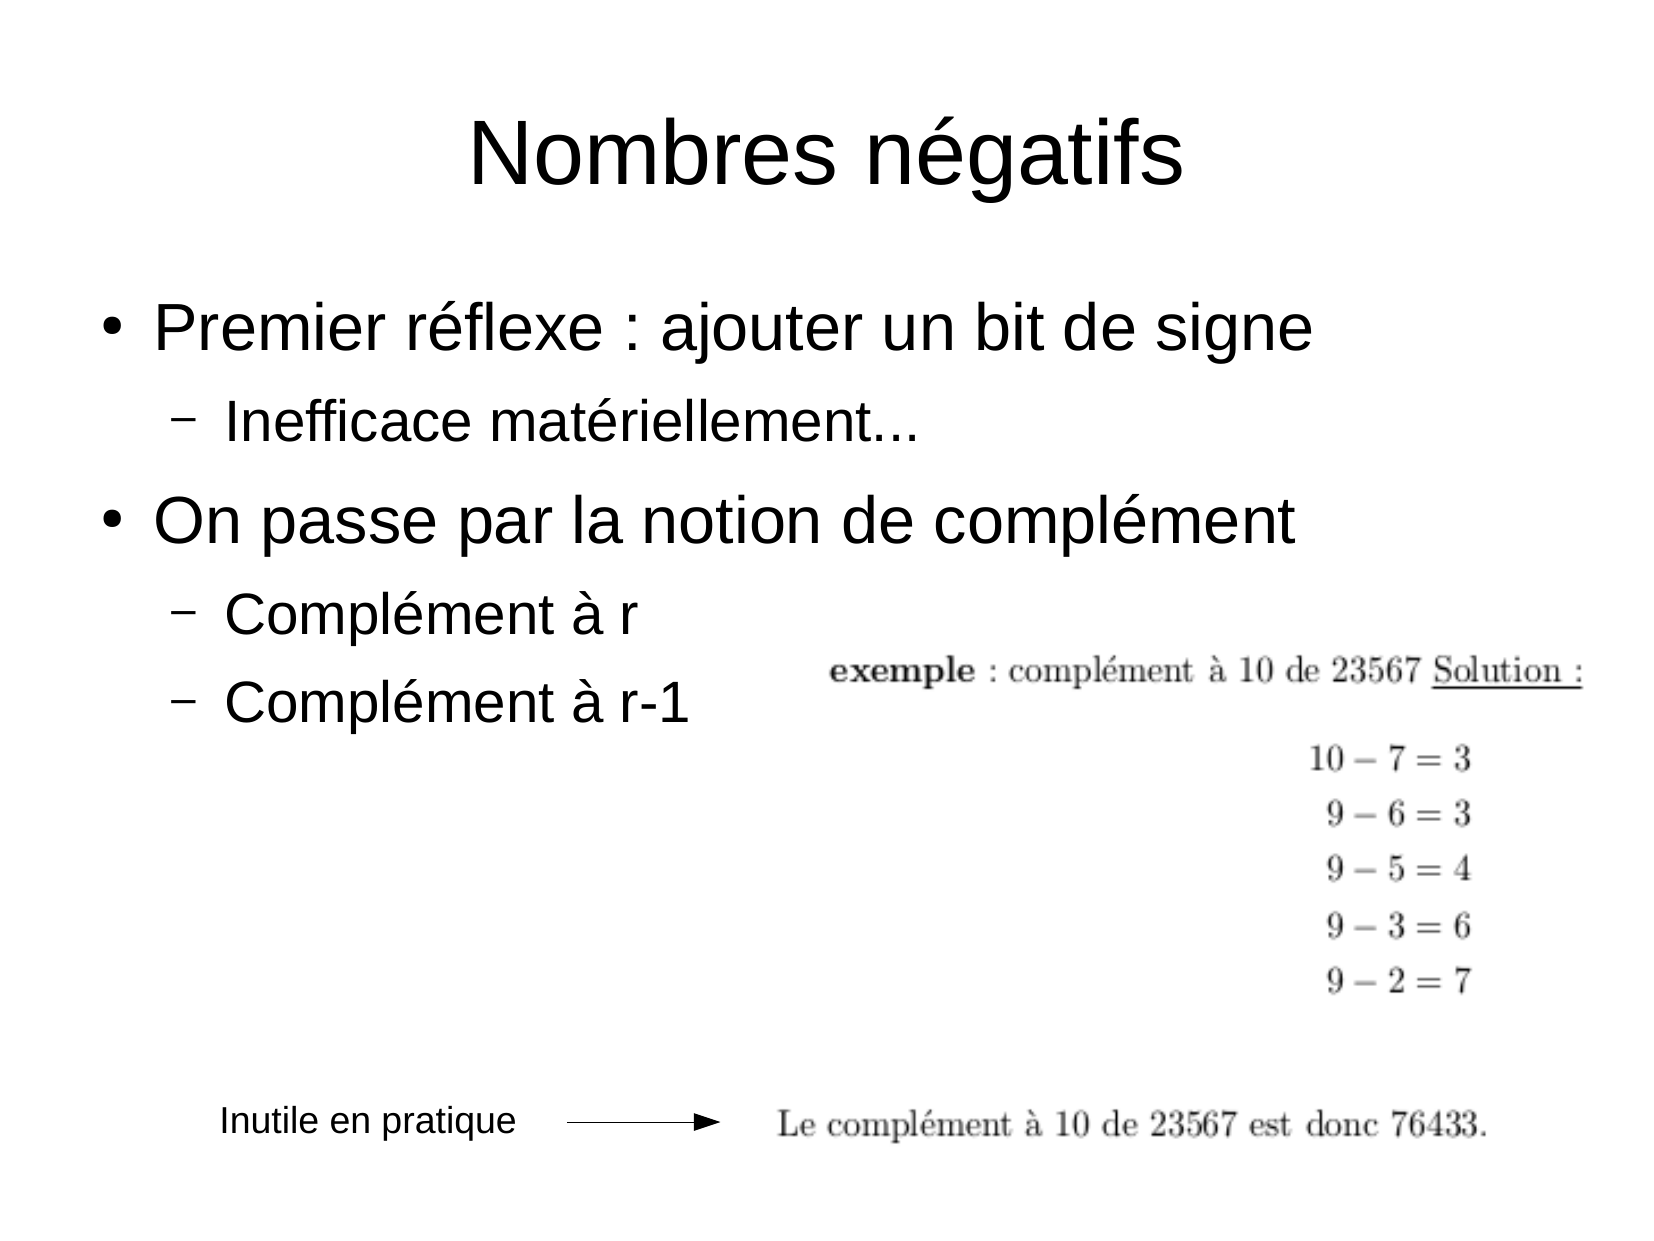

# Nombres négatifs
Premier réflexe : ajouter un bit de signe
Inefficace matériellement...
On passe par la notion de complément
Complément à r
Complément à r-1
Inutile en pratique